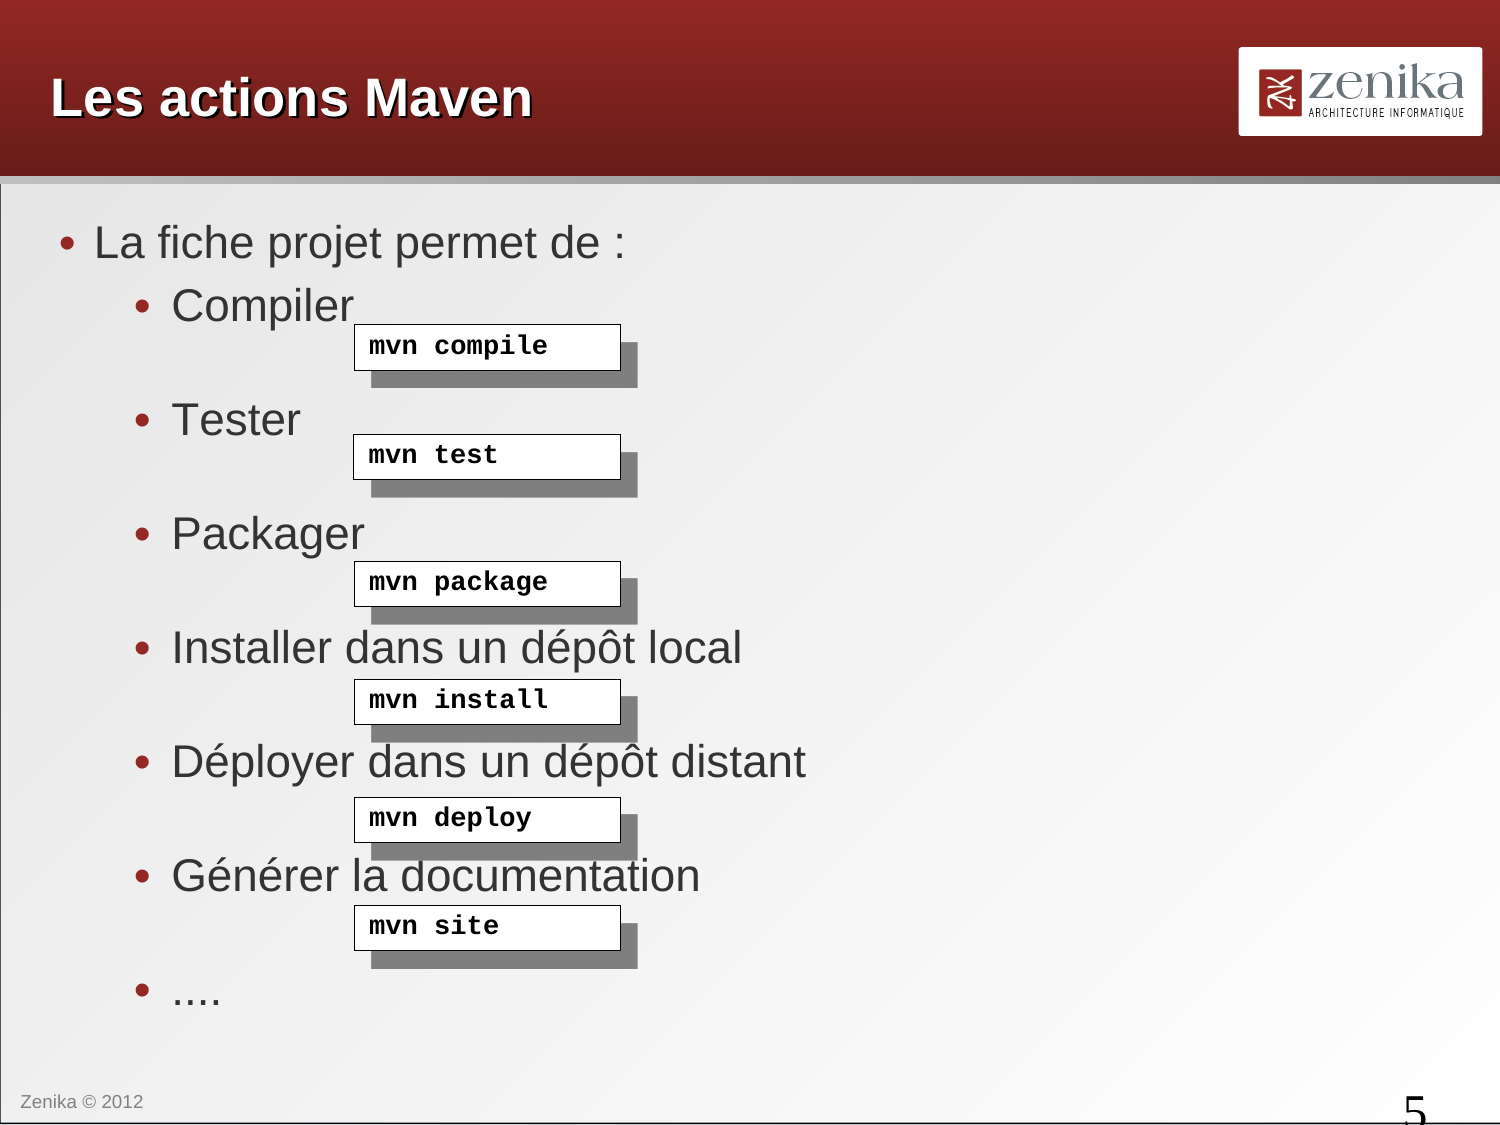

# Les actions Maven
La fiche projet permet de :
Compiler
Tester
Packager
Installer dans un dépôt local
Déployer dans un dépôt distant
Générer la documentation
....
mvn compile
mvn test
mvn package
mvn install
mvn deploy
mvn site